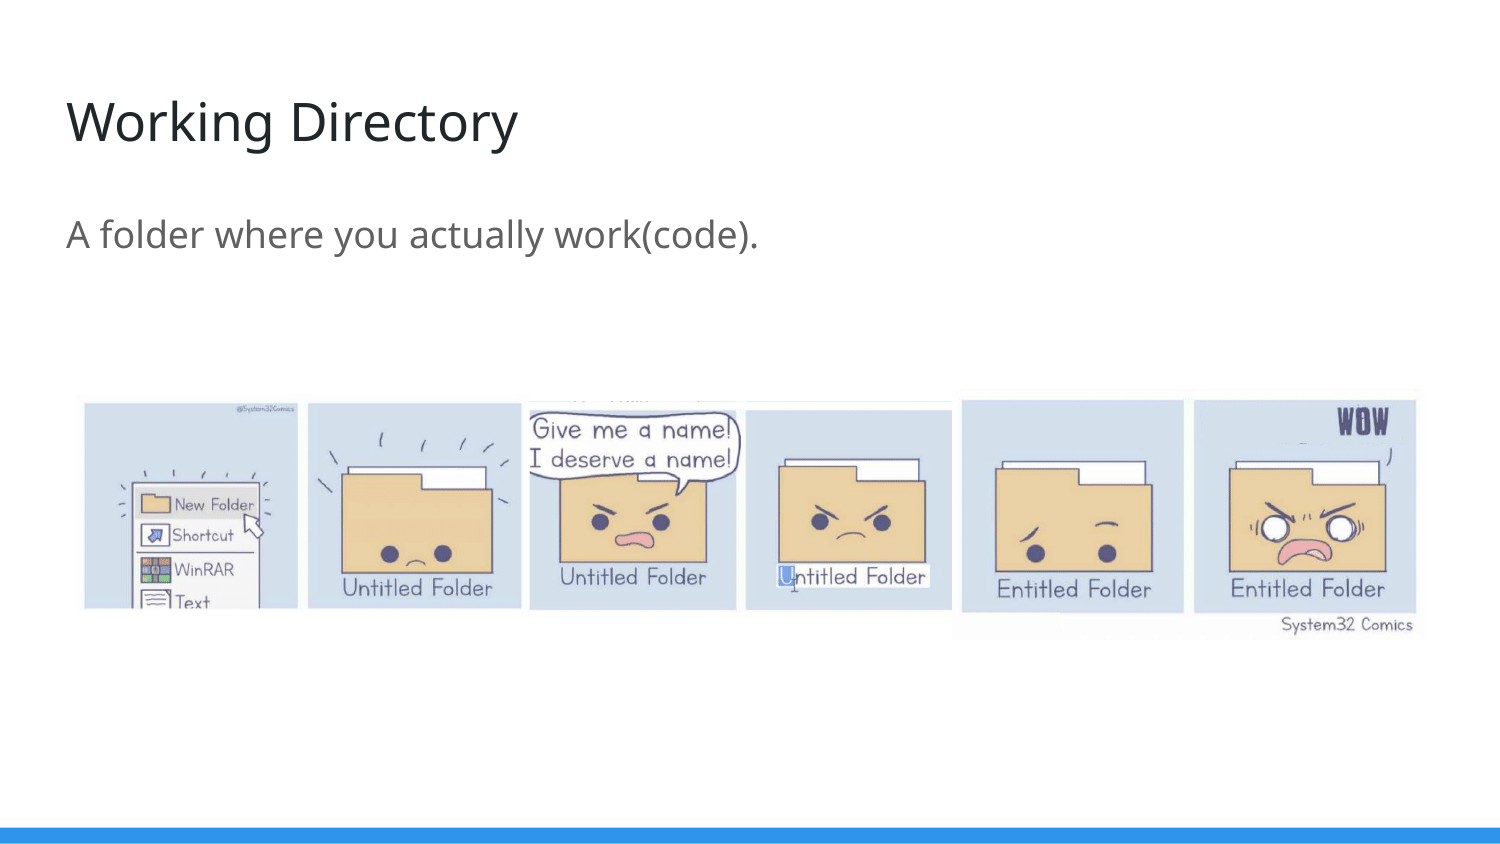

# Working Directory
A folder where you actually work(code).